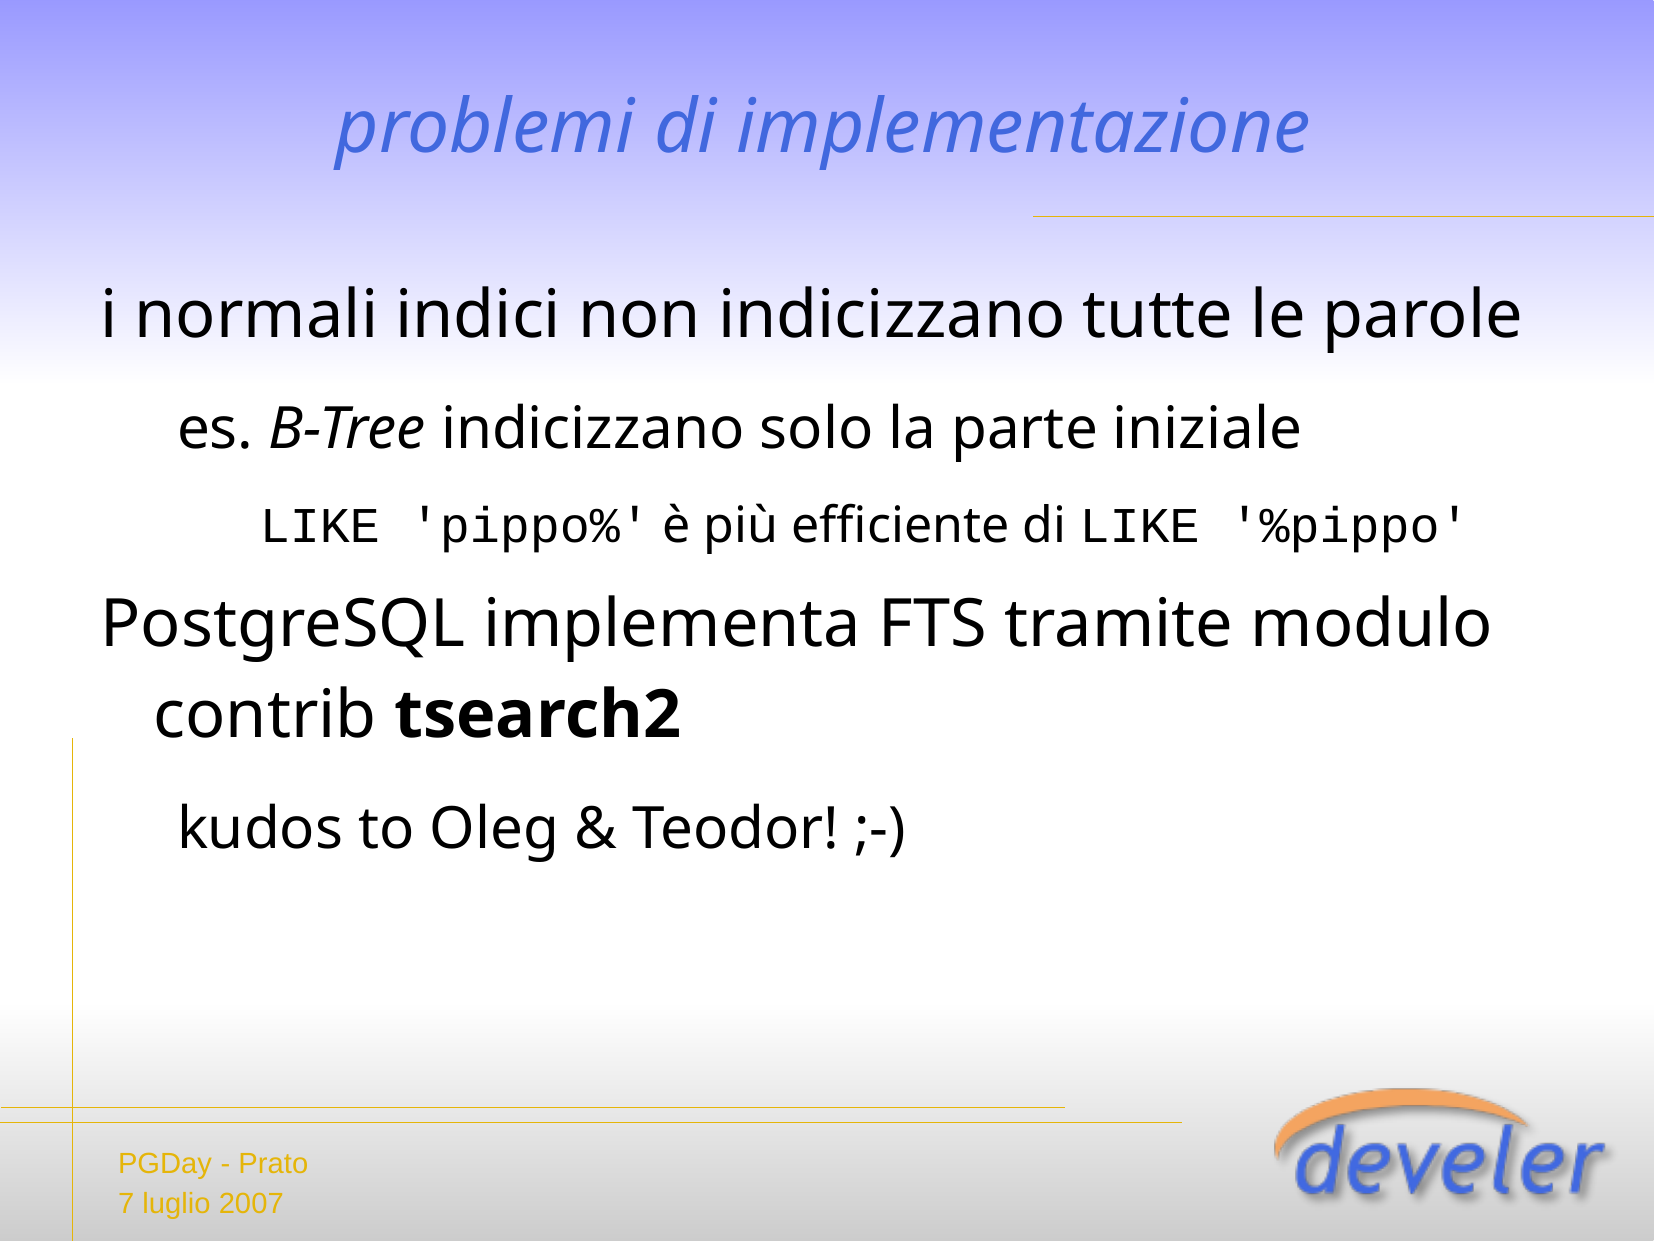

# problemi di implementazione
i normali indici non indicizzano tutte le parole
es. B-Tree indicizzano solo la parte iniziale
LIKE 'pippo%' è più efficiente di LIKE '%pippo'
PostgreSQL implementa FTS tramite modulo contrib tsearch2
kudos to Oleg & Teodor! ;-)
PGDay - Prato
7 luglio 2007